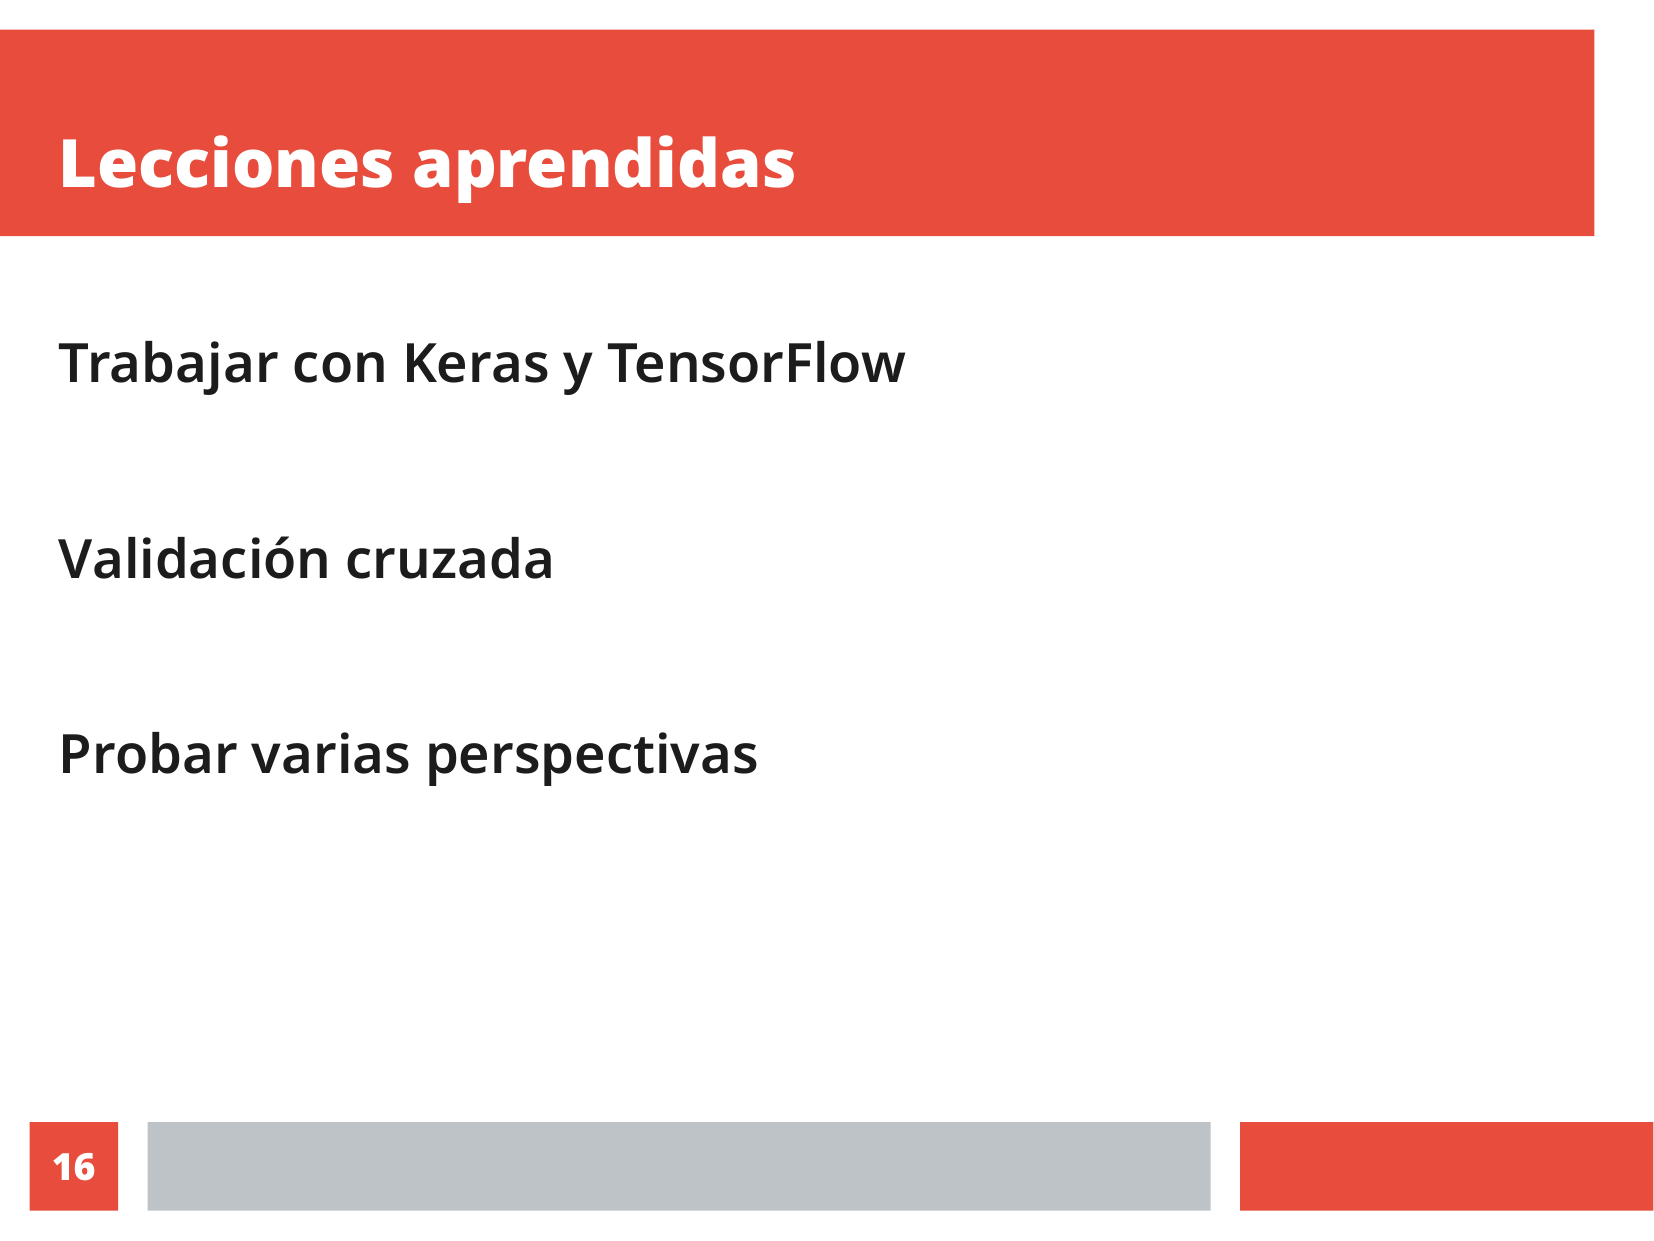

# Lecciones aprendidas
Trabajar con Keras y TensorFlow
Validación cruzada
Probar varias perspectivas
16